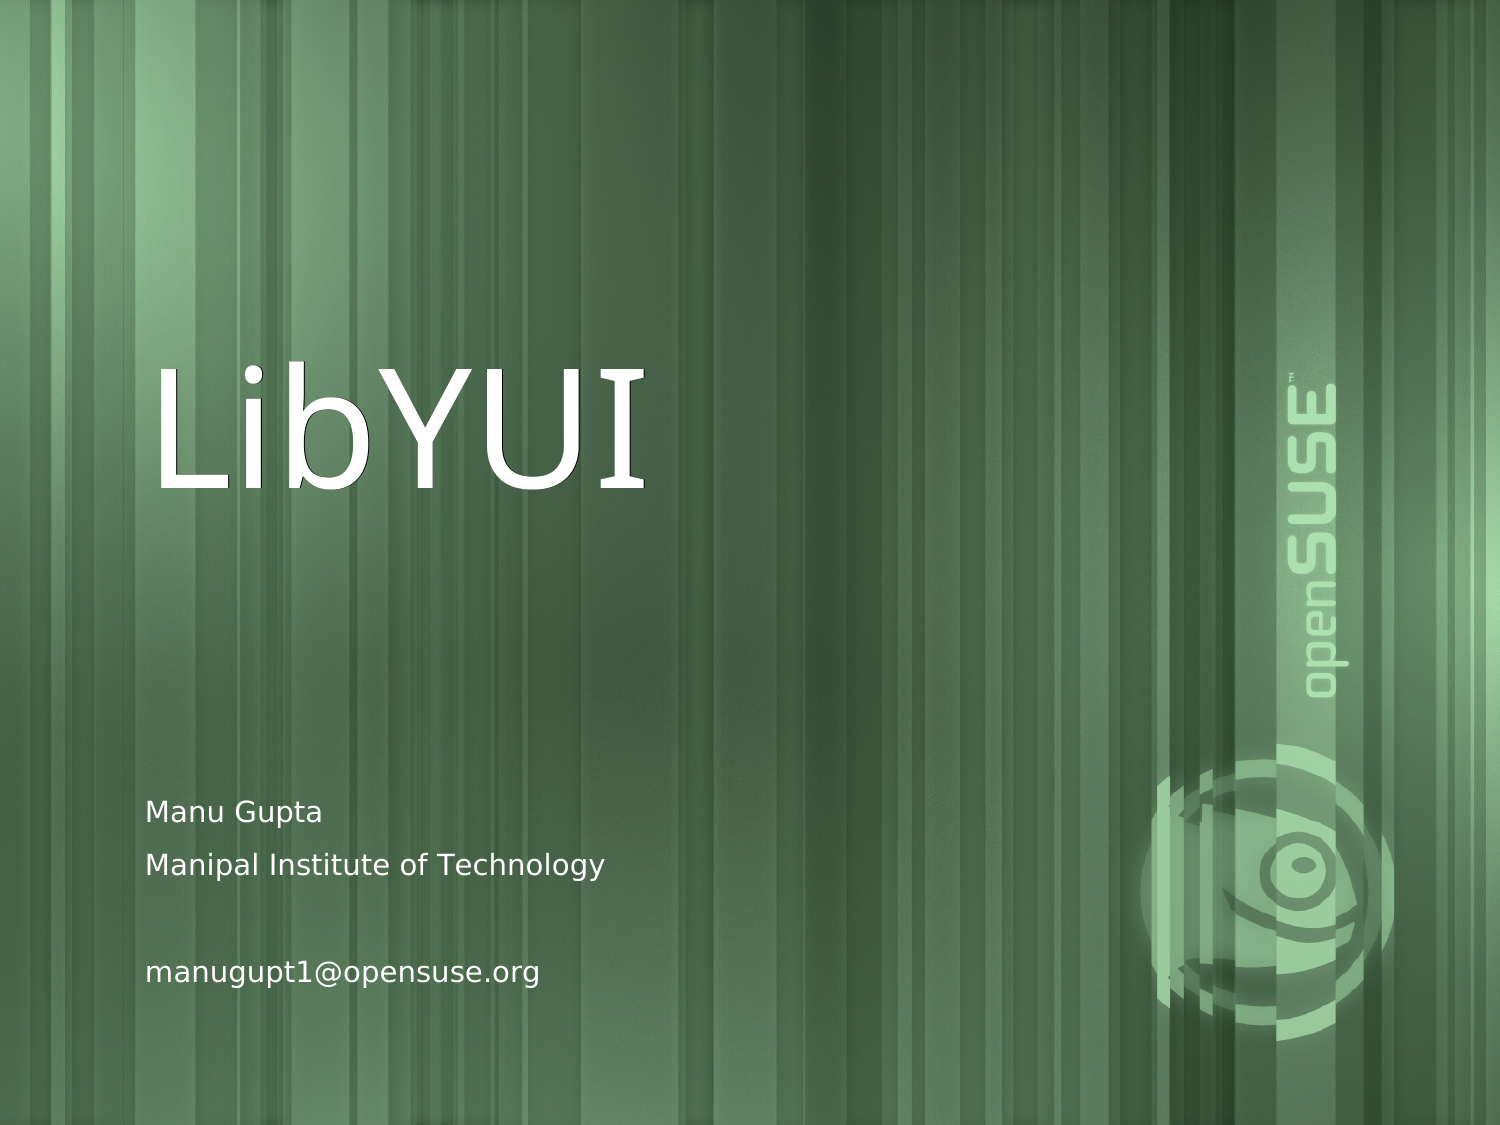

# LibYUI
Manu Gupta
Manipal Institute of Technology
manugupt1@opensuse.org